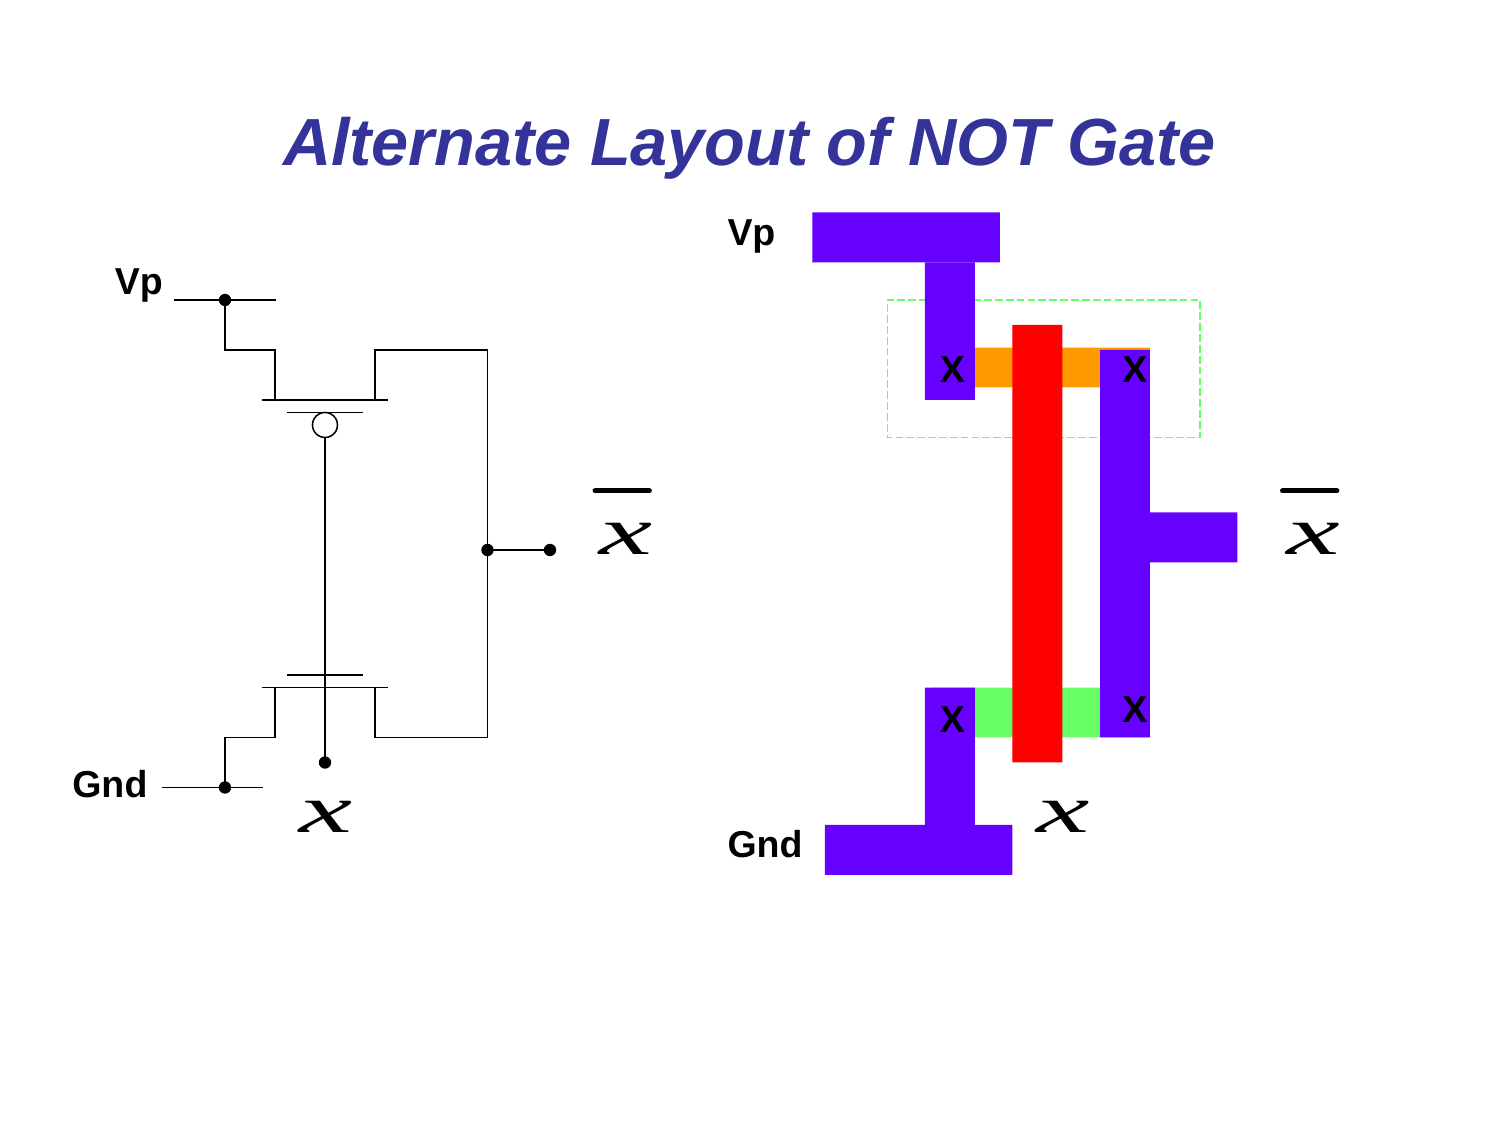

# Alternate Layout of NOT Gate
Vp
Vp
X
X
X
X
Gnd
Gnd